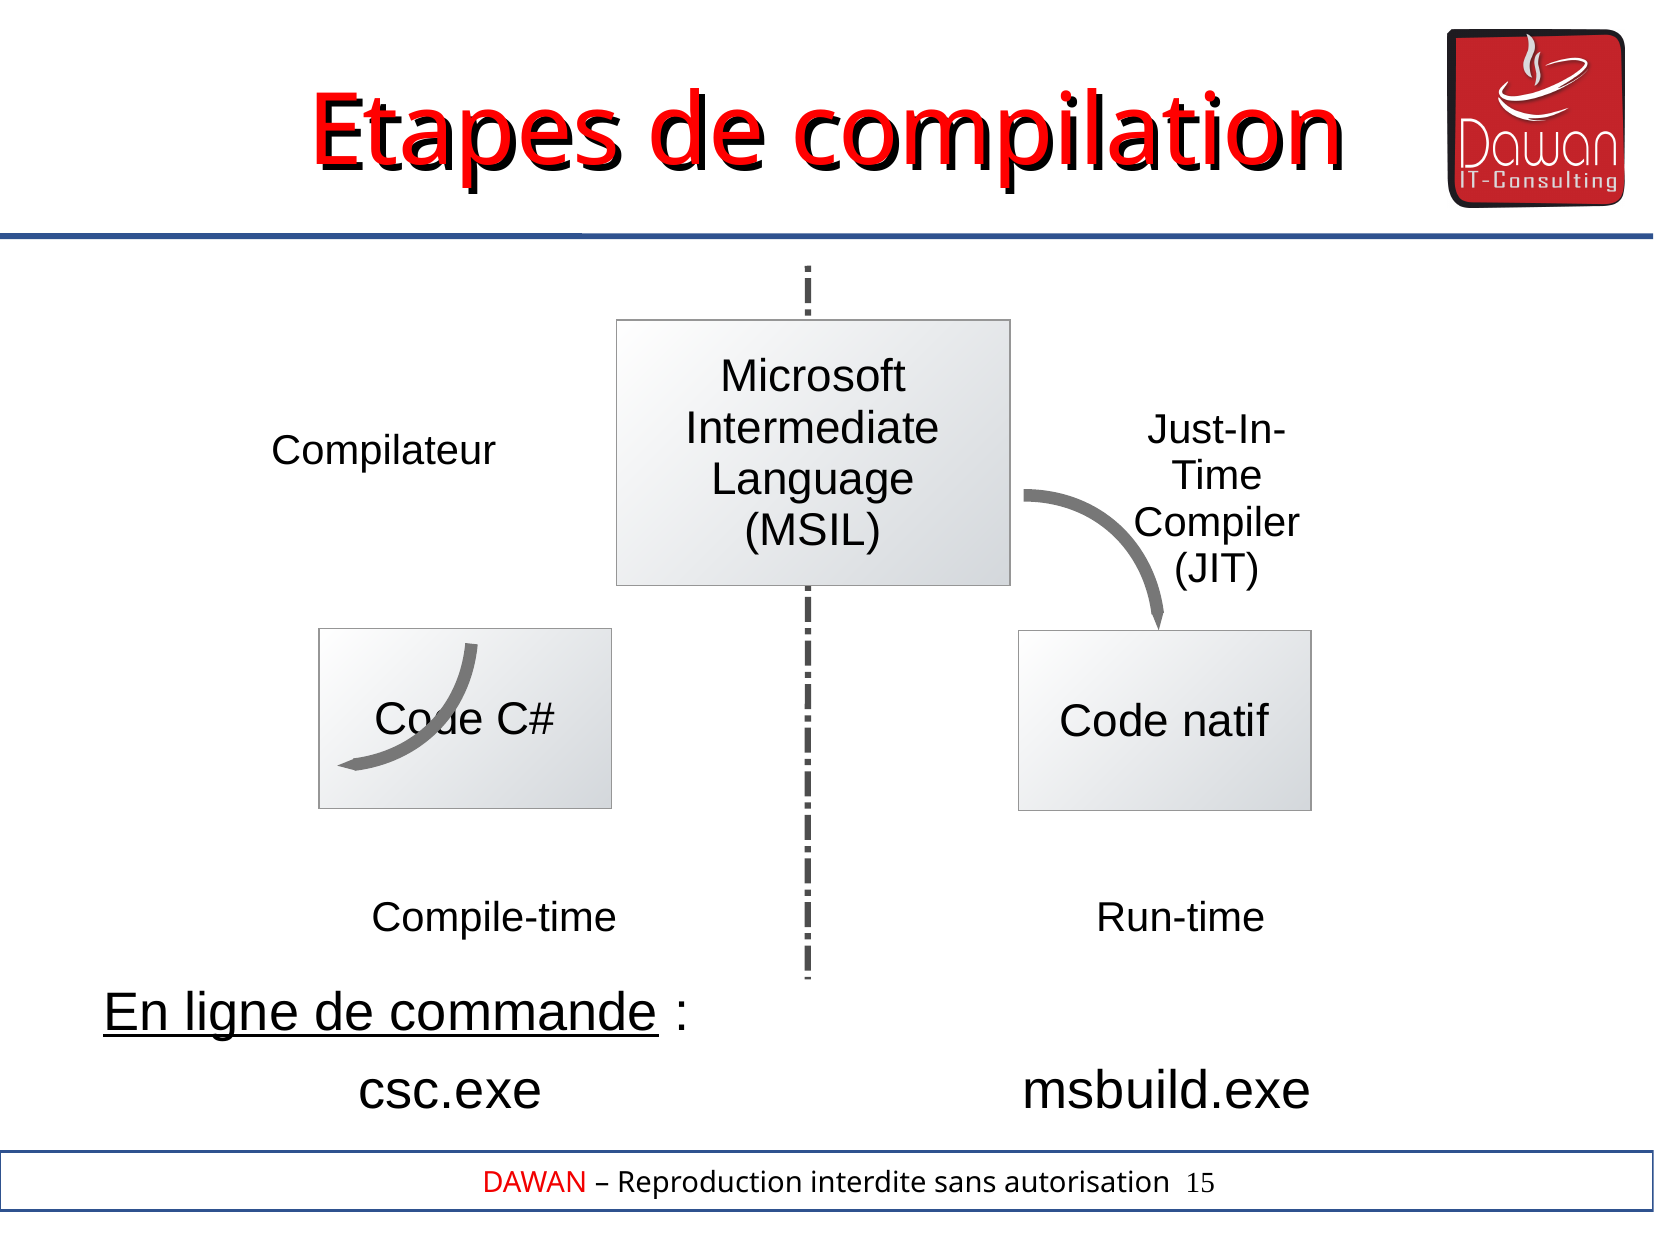

Etapes de compilation
Microsoft Intermediate Language
(MSIL)
Just-In-Time
Compiler
(JIT)
Compilateur
Code C#
Code natif
Compile-time
 Run-time
En ligne de commande :
 csc.exe msbuild.exe